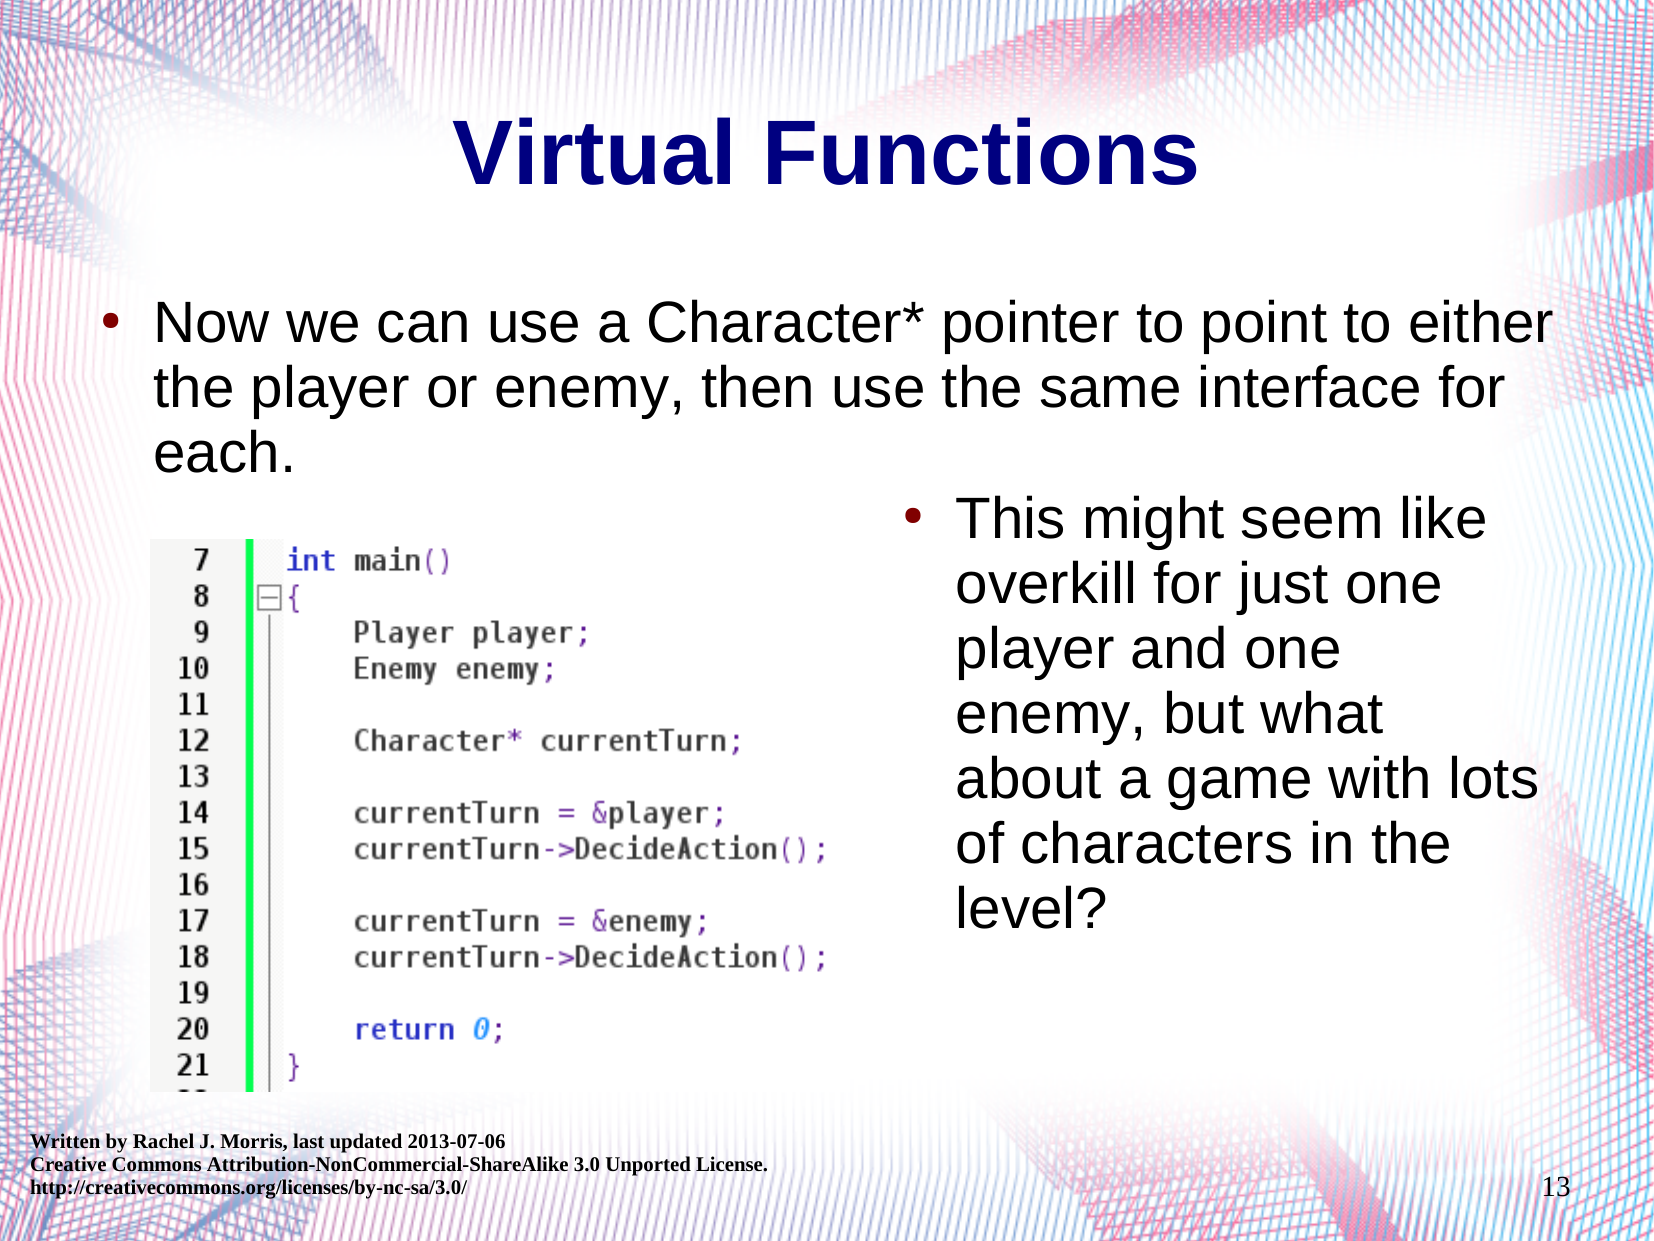

# Virtual Functions
Now we can use a Character* pointer to point to either the player or enemy, then use the same interface for each.
This might seem like overkill for just one player and one enemy, but what about a game with lots of characters in the level?
13